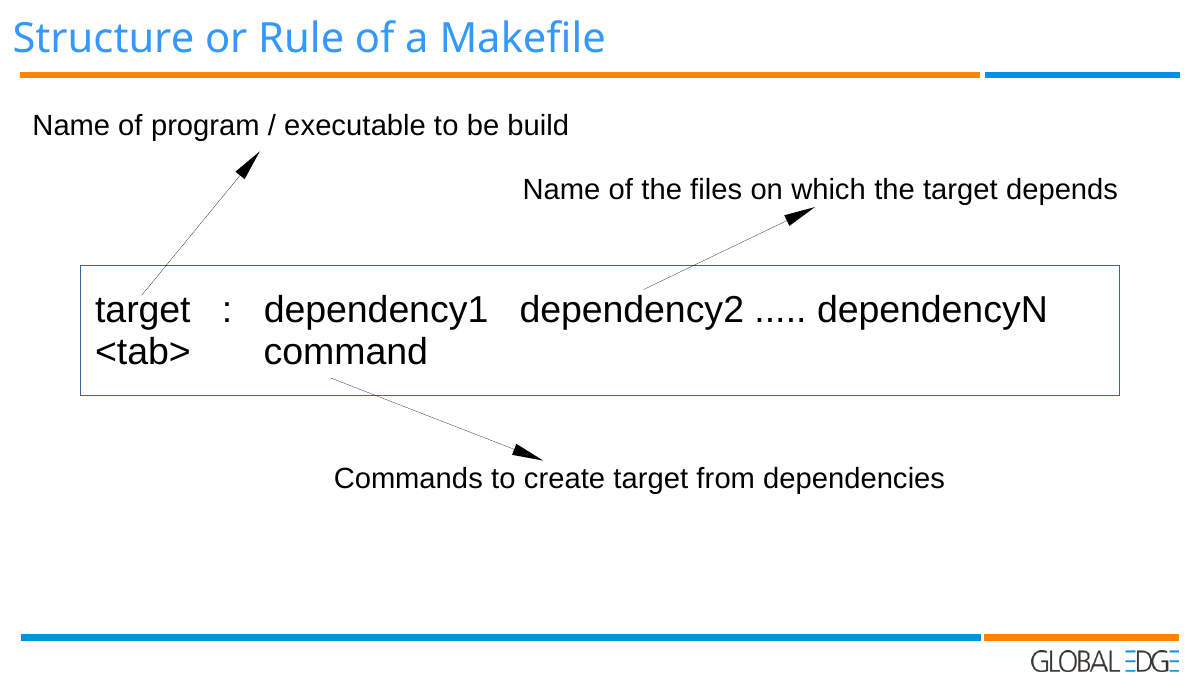

# Structure or Rule of a Makefile
Name of program / executable to be build
Name of the files on which the target depends
target : dependency1 dependency2 ..... dependencyN
<tab>	 command
Commands to create target from dependencies